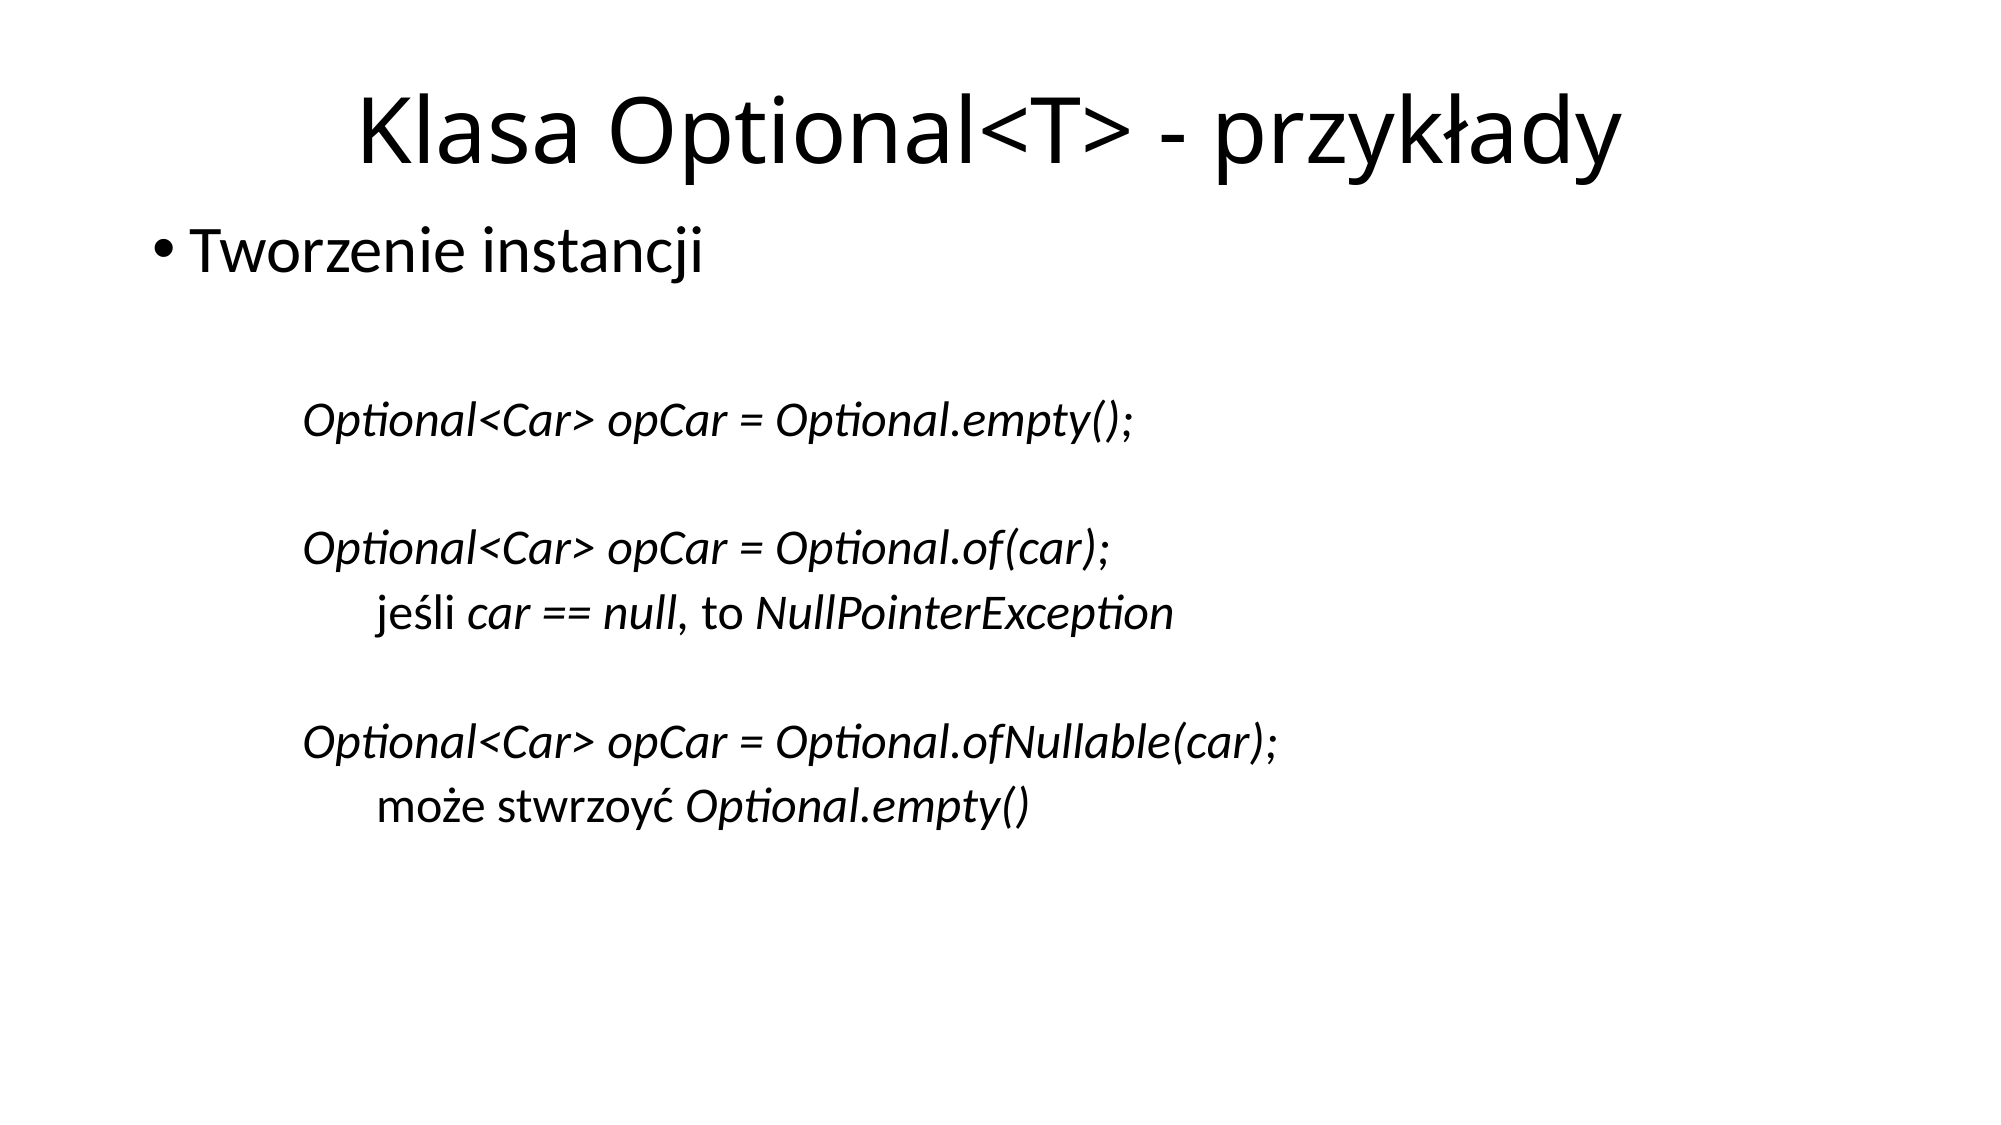

# Klasa Optional<T> - przykłady
Tworzenie instancji
Optional<Car> opCar = Optional.empty();
Optional<Car> opCar = Optional.of(car);
	jeśli car == null, to NullPointerException
Optional<Car> opCar = Optional.ofNullable(car);
	może stwrzoyć Optional.empty()